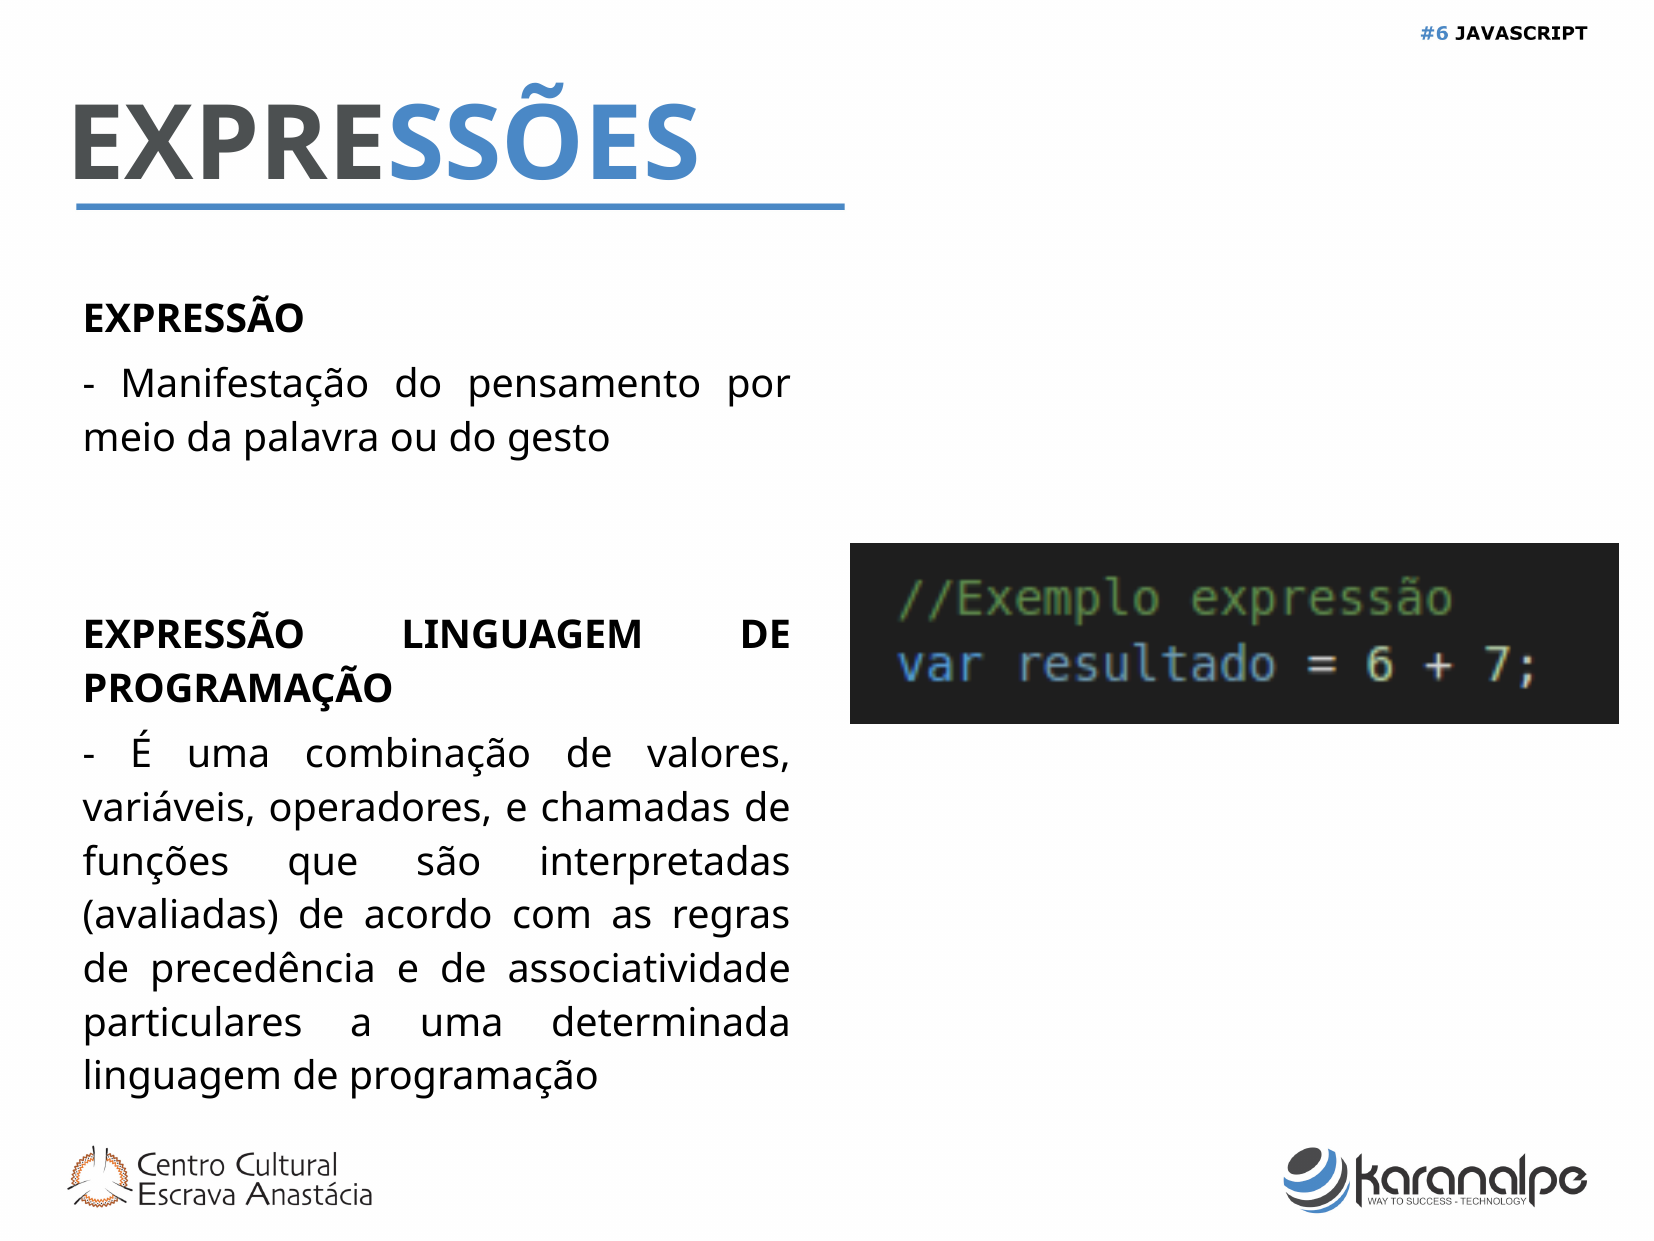

EXPRESSÕES
# EXPRESSÃO
- Manifestação do pensamento por meio da palavra ou do gesto
EXPRESSÃO LINGUAGEM DE PROGRAMAÇÃO
- É uma combinação de valores, variáveis, operadores, e chamadas de funções que são interpretadas (avaliadas) de acordo com as regras de precedência e de associatividade particulares a uma determinada linguagem de programação